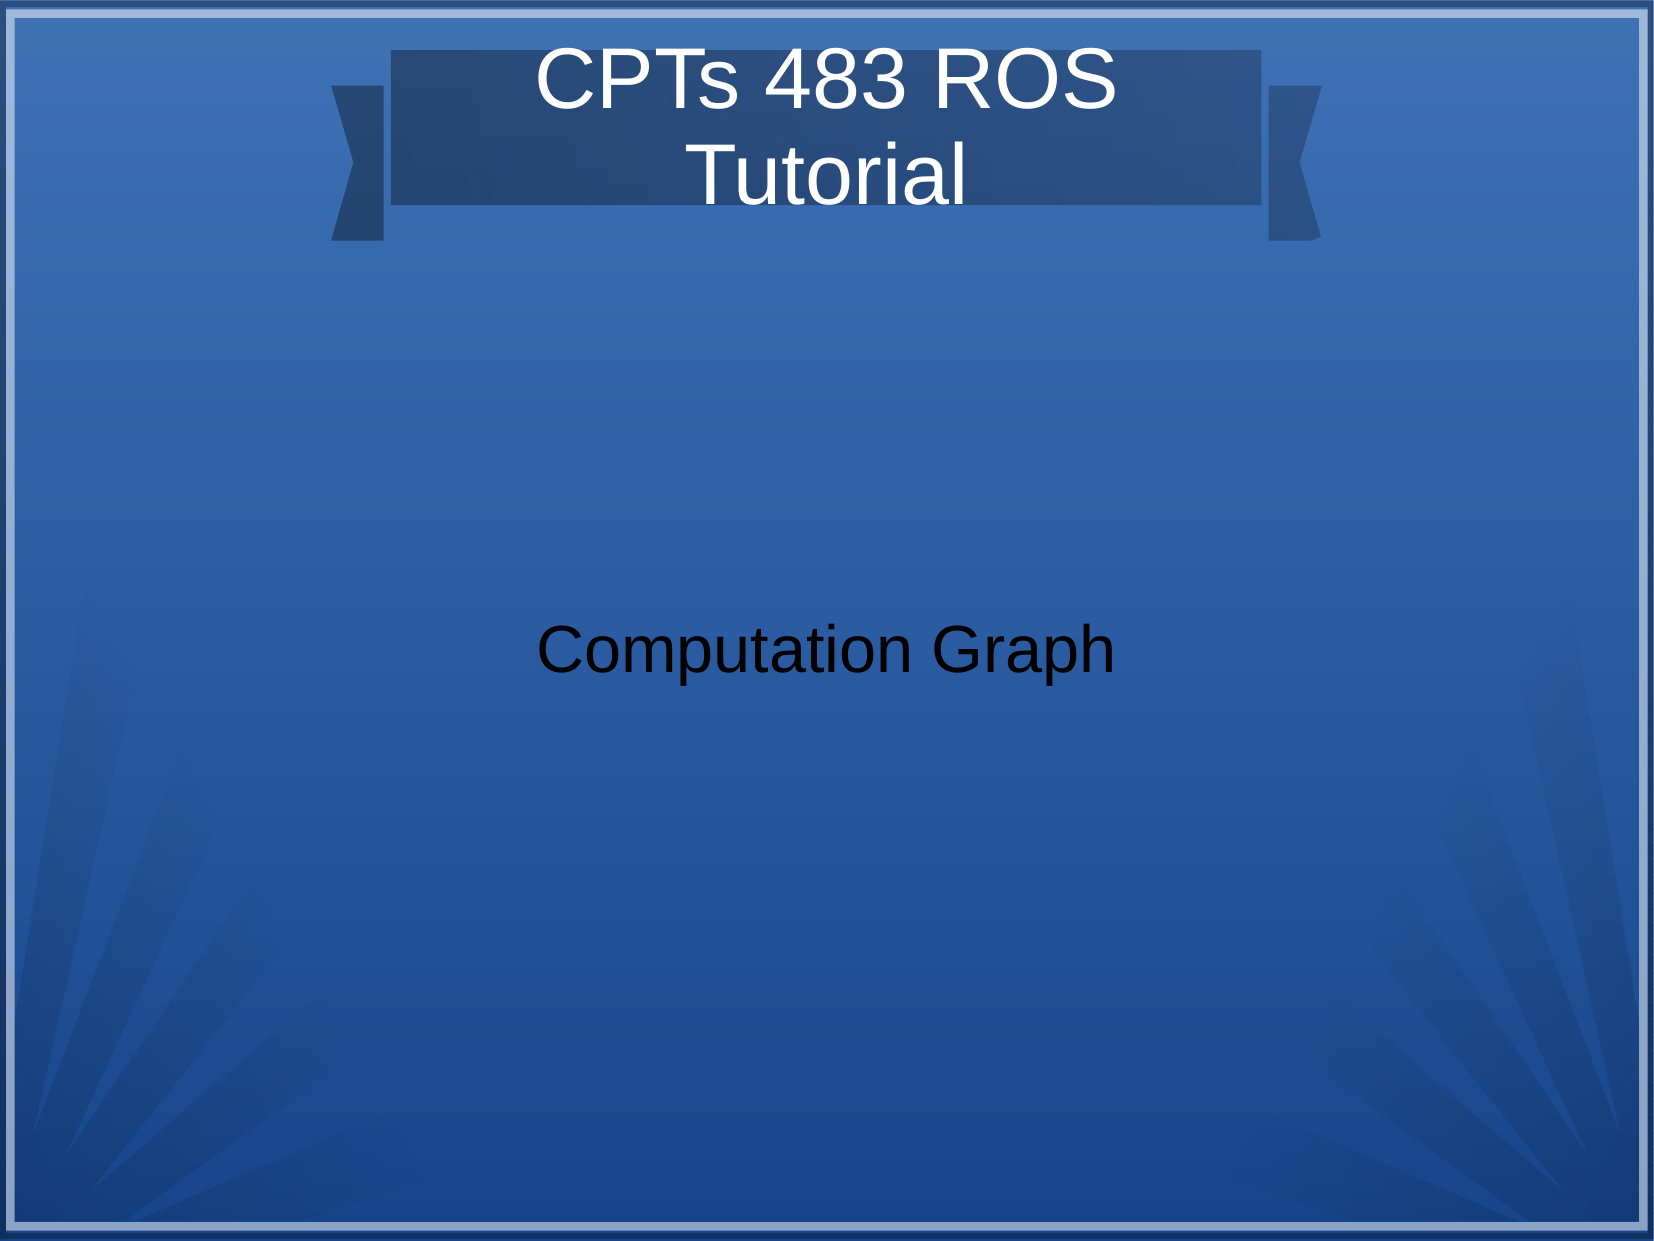

# CPTs 483 ROS Tutorial
Computation Graph